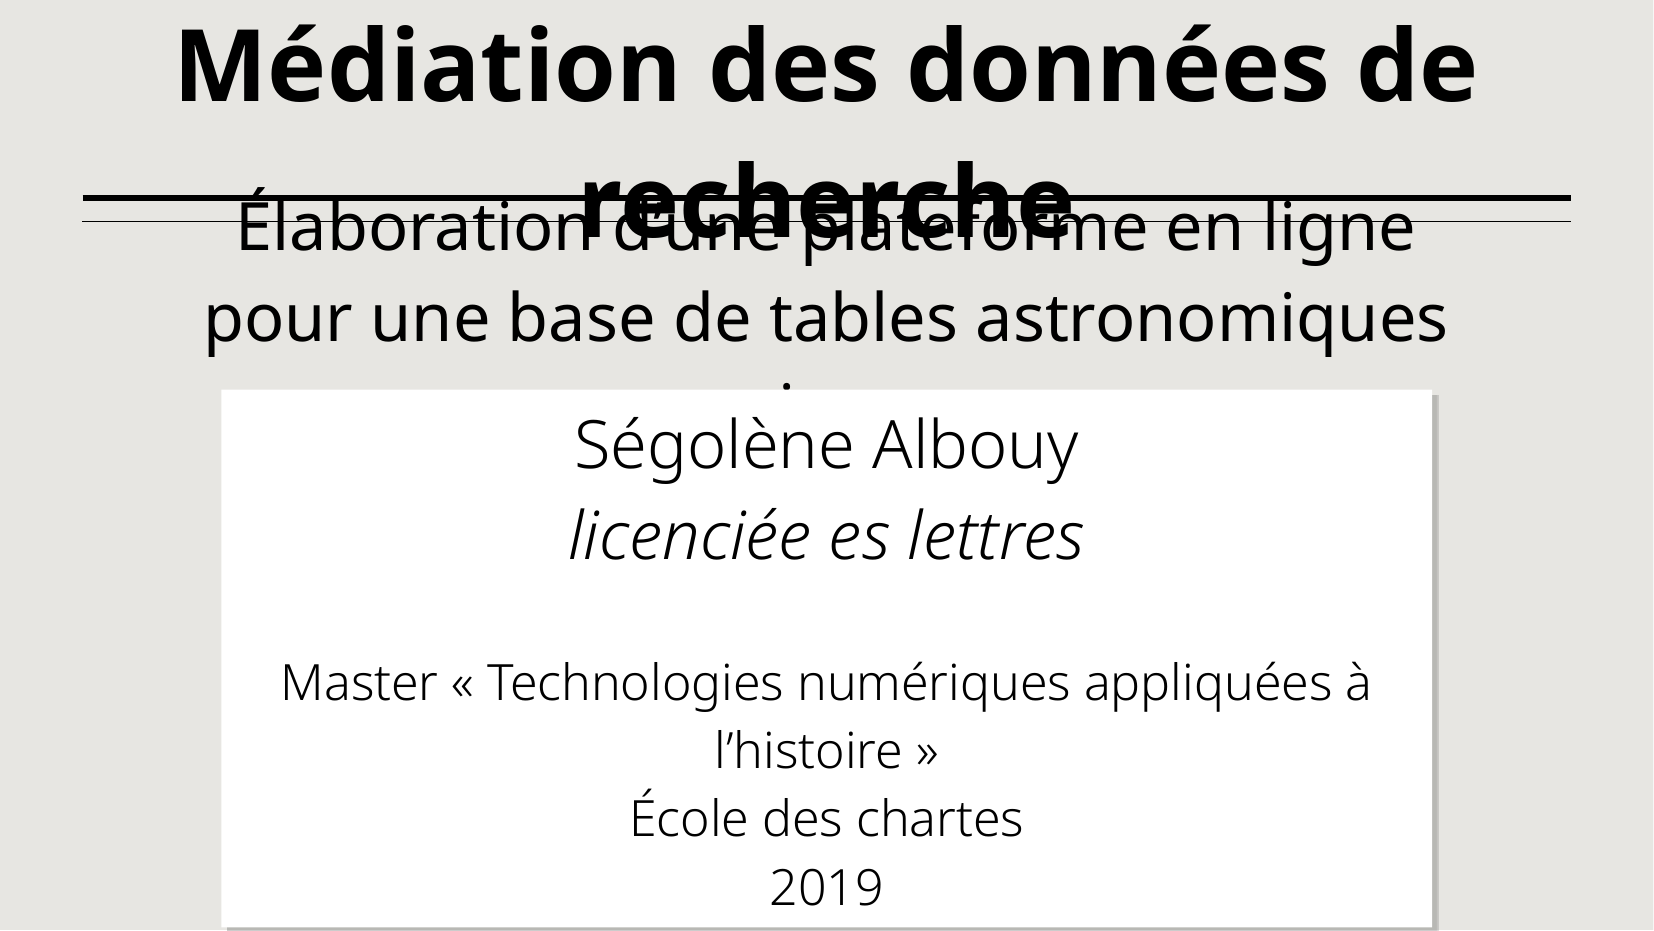

Médiation des données de recherche
# Élaboration d’une plateforme en ligne
pour une base de tables astronomiques anciennes
Ségolène Albouy
licenciée es lettres
Master « Technologies numériques appliquées à l’histoire »
École des chartes
2019